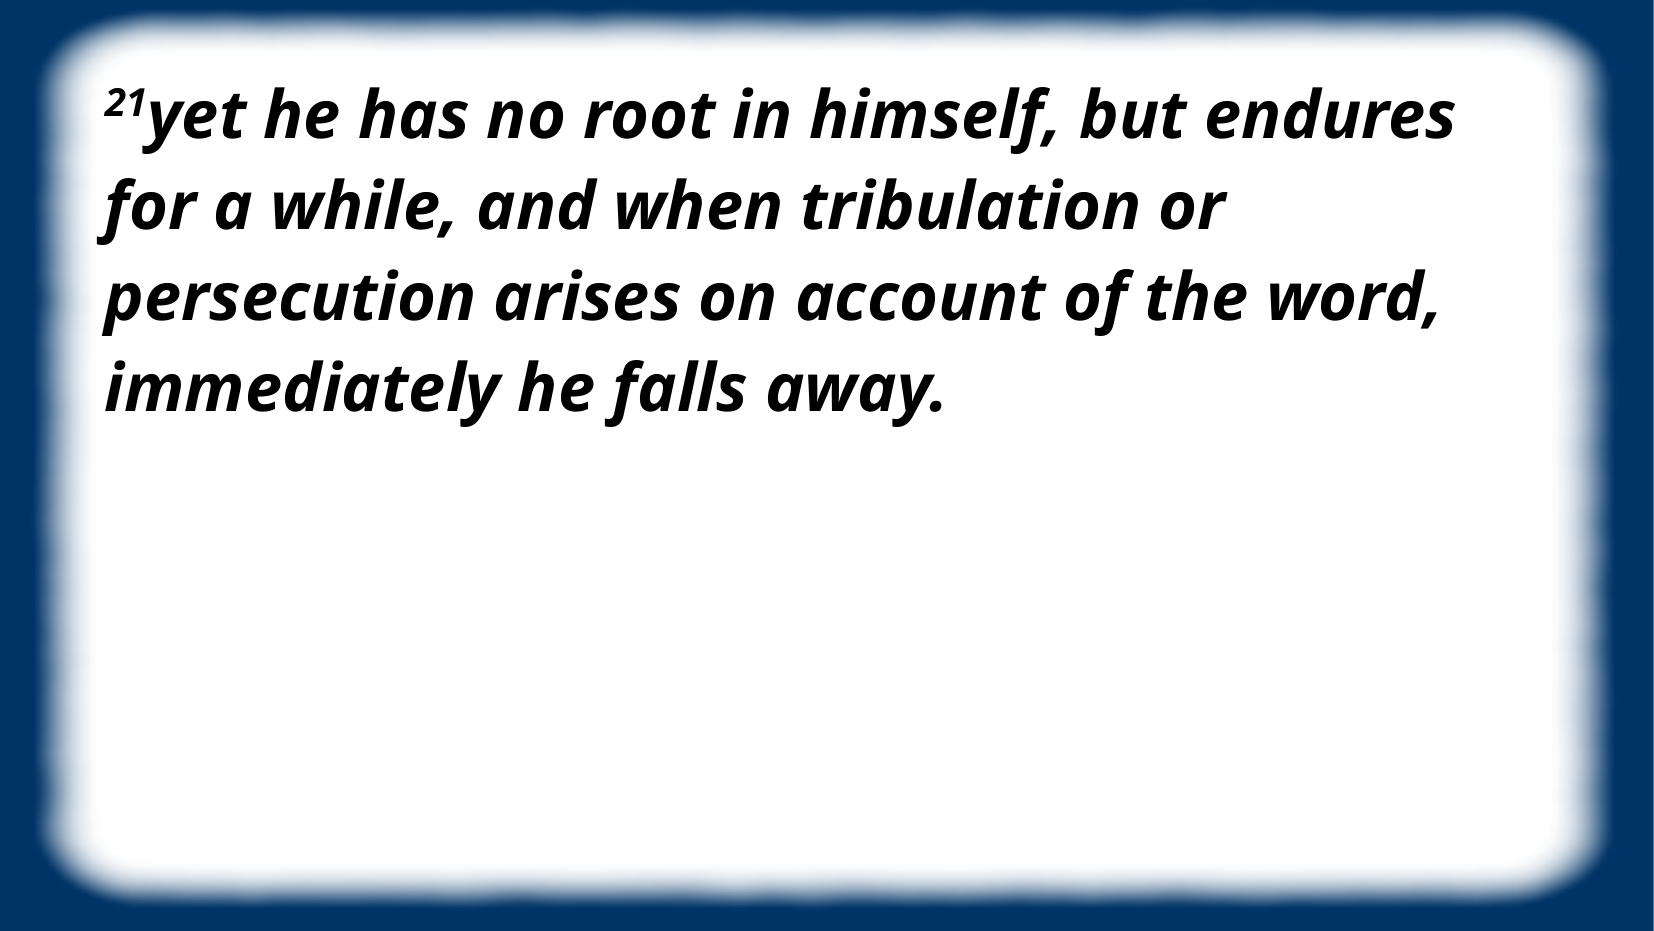

21yet he has no root in himself, but endures for a while, and when tribulation or persecution arises on account of the word, immediately he falls away.